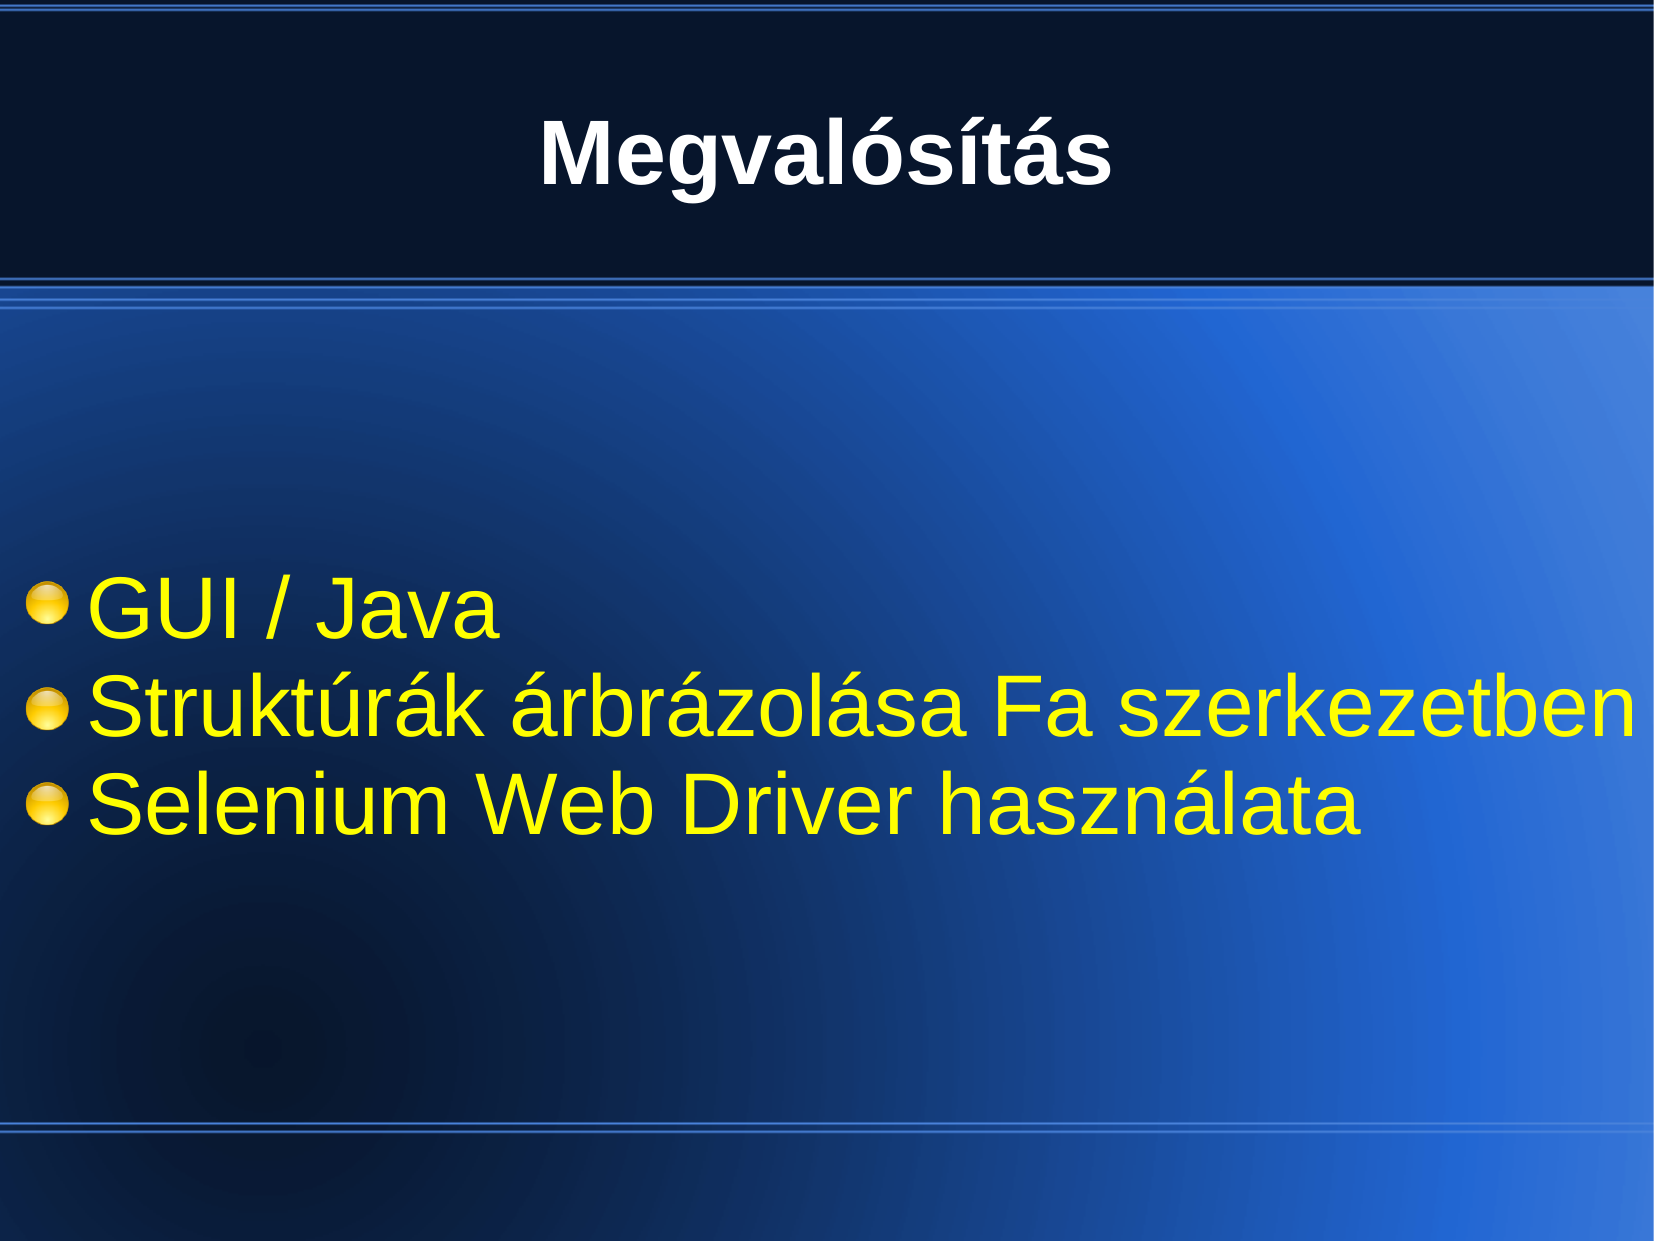

# Megvalósítás
GUI / Java
Struktúrák árbrázolása Fa szerkezetben
Selenium Web Driver használata